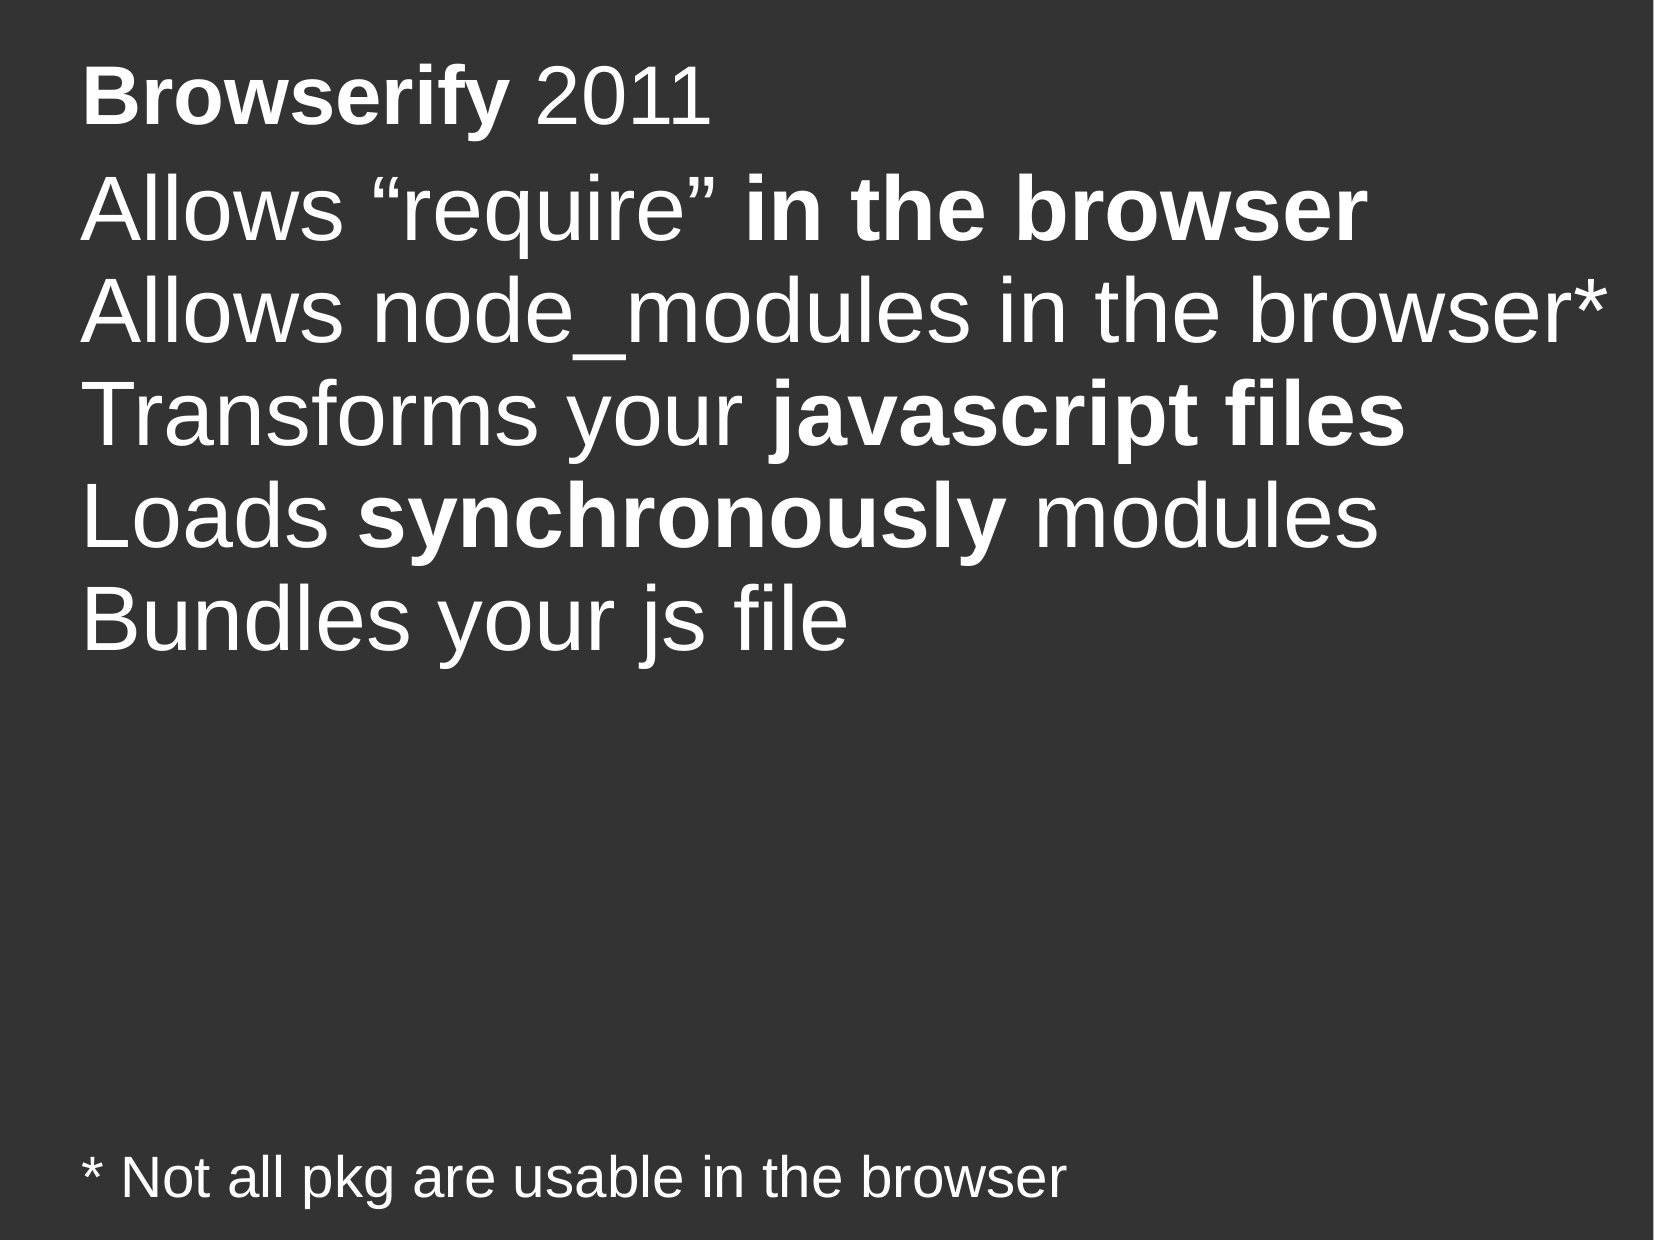

Browserify 2011
# Allows “require” in the browser Allows node_modules in the browser* Transforms your javascript files Loads synchronously modules Bundles your js file
* Not all pkg are usable in the browser